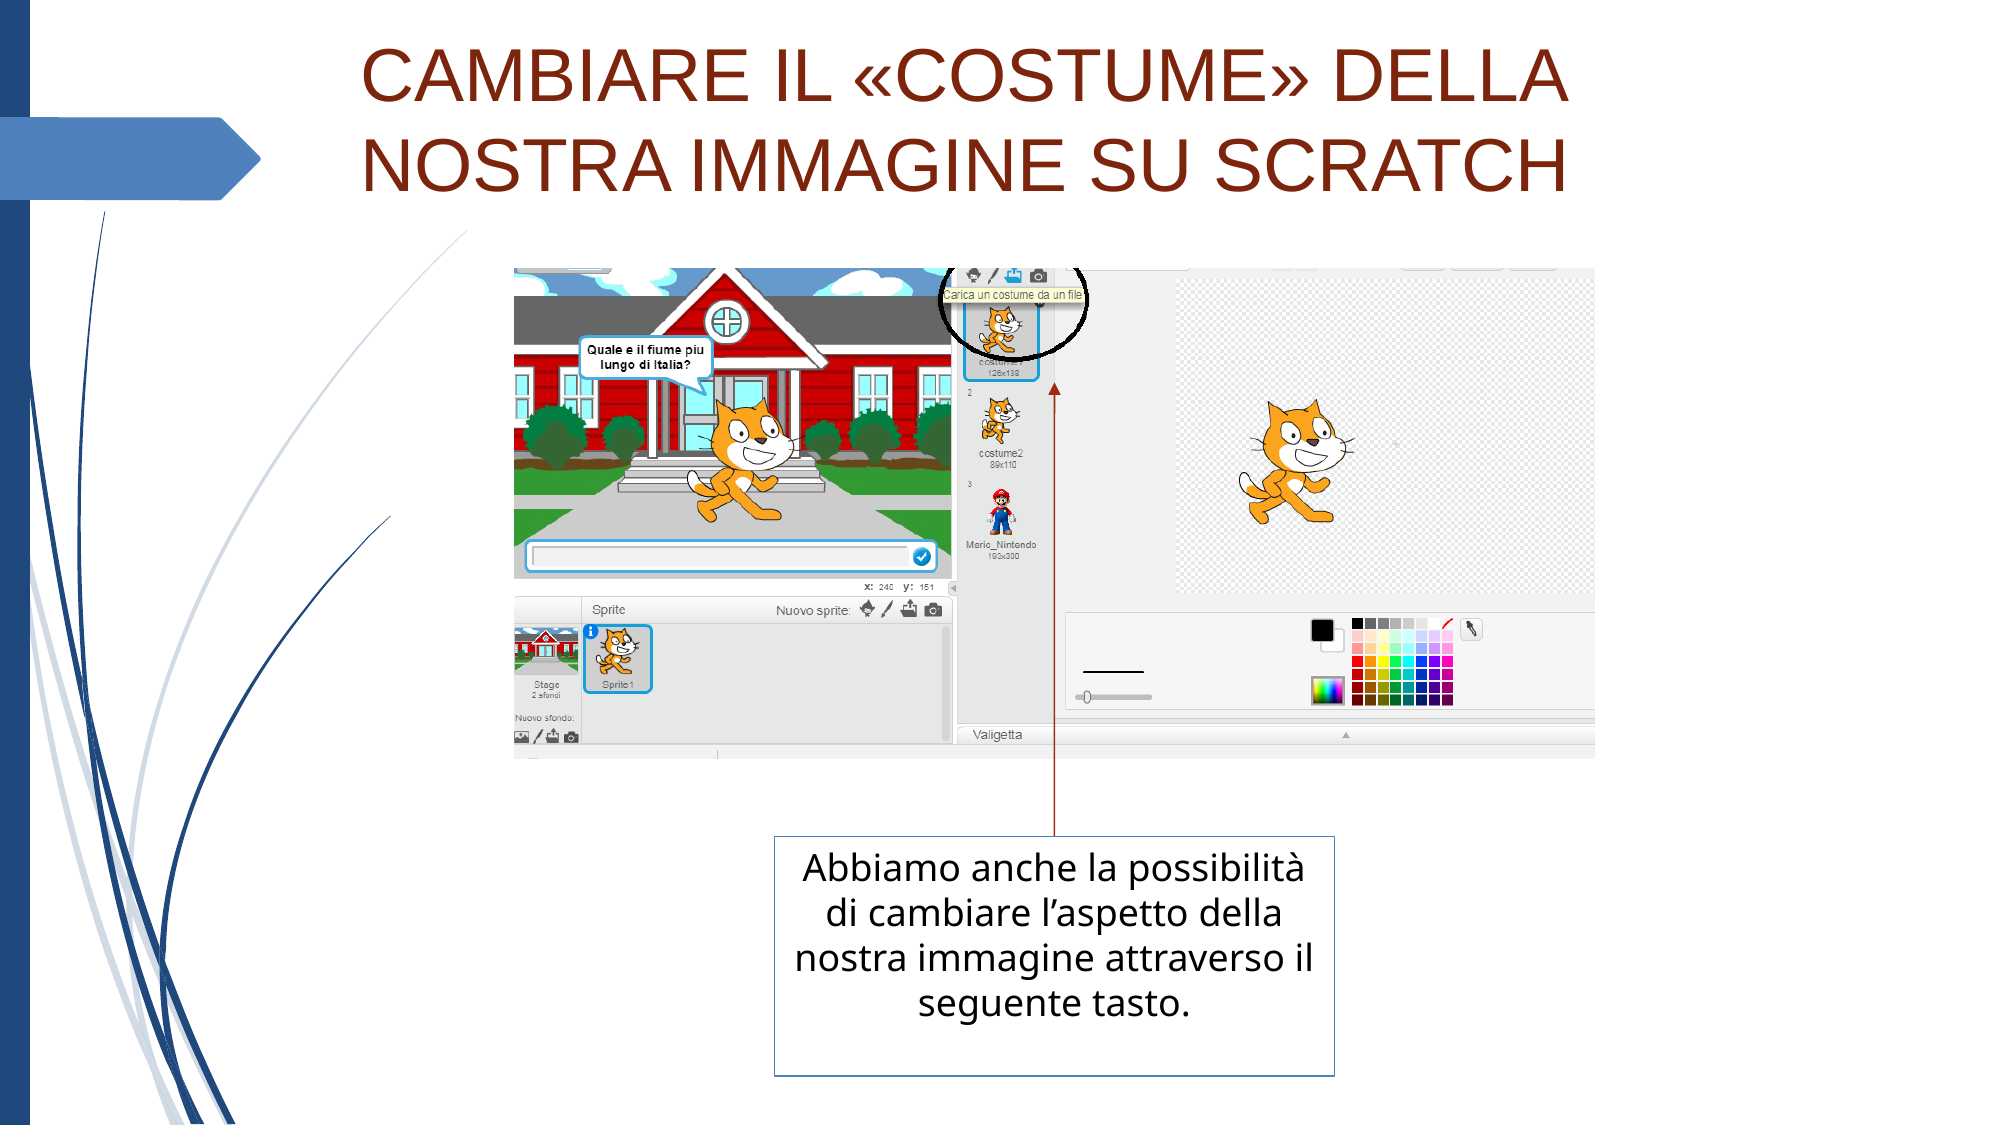

CAMBIARE IL «COSTUME» DELLA NOSTRA IMMAGINE SU SCRATCH
Abbiamo anche la possibilità di cambiare l’aspetto della nostra immagine attraverso il seguente tasto.